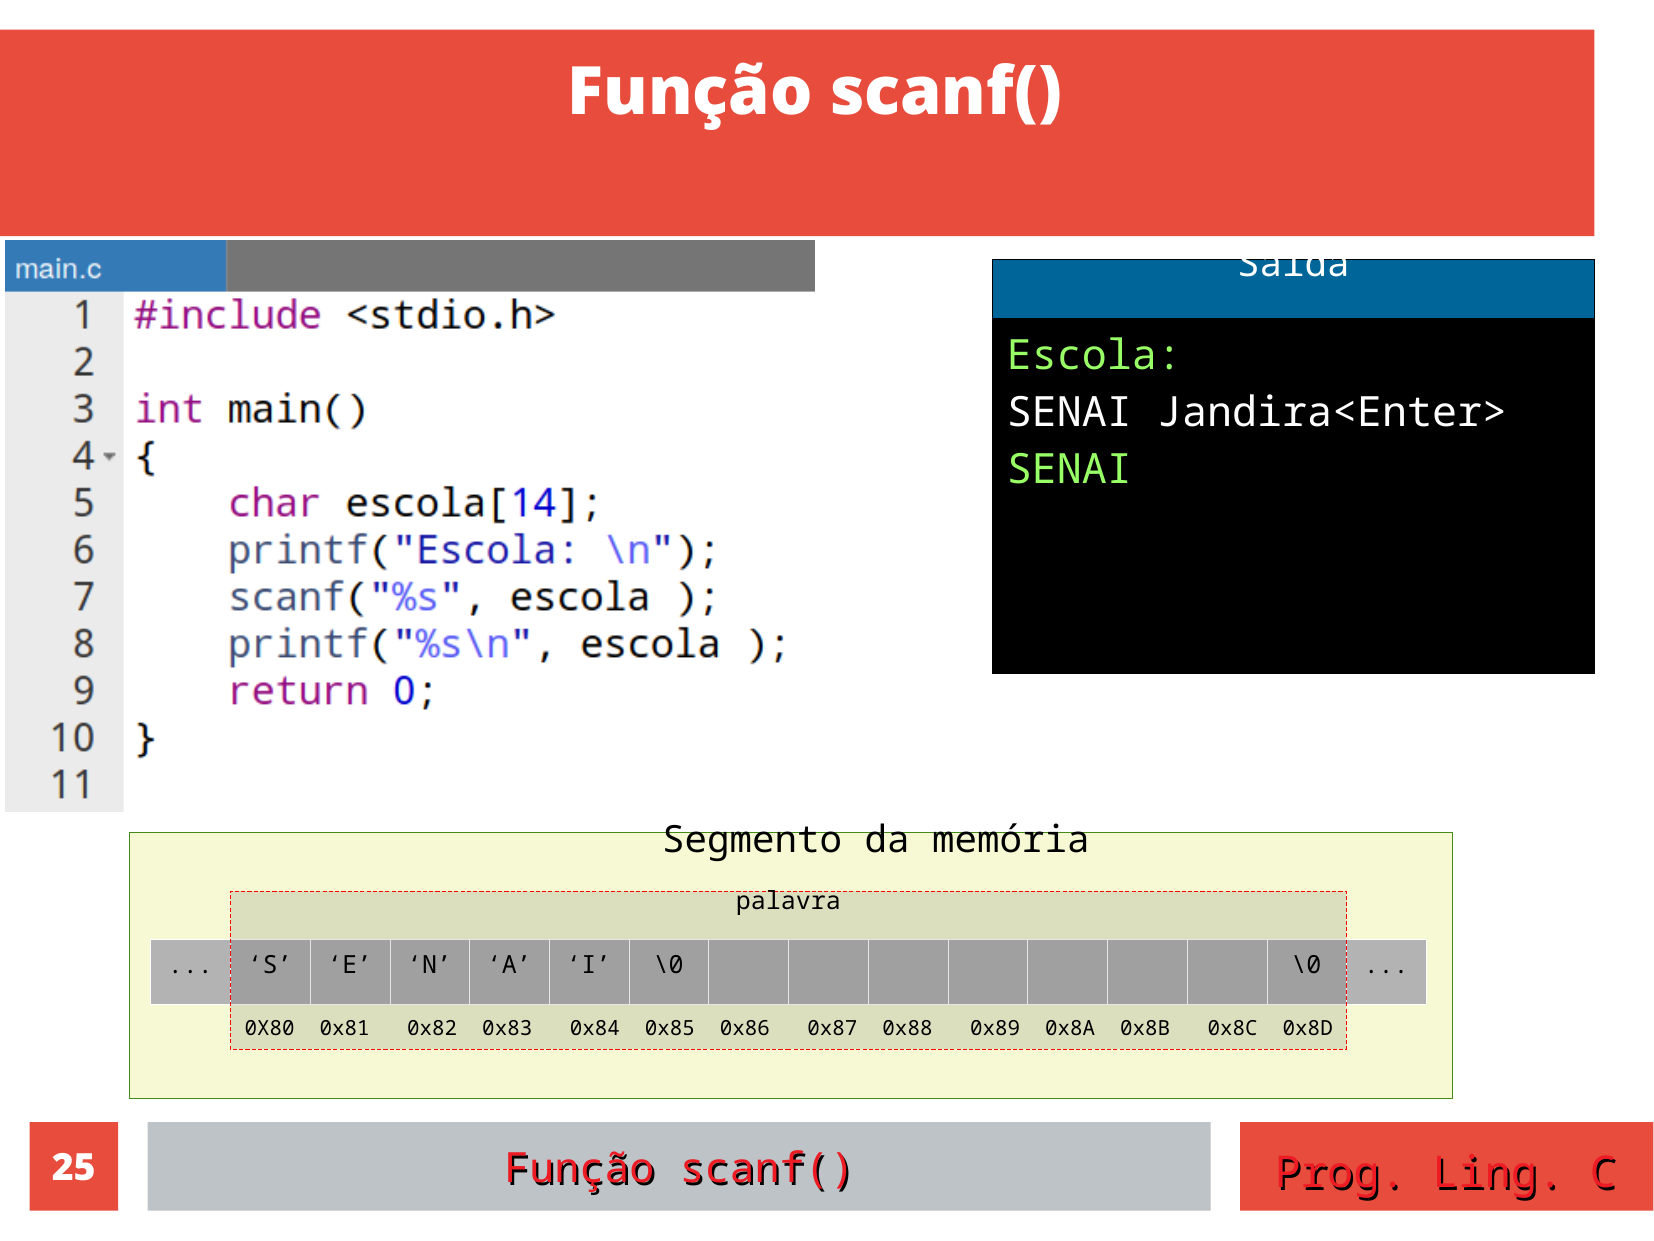

# Função scanf()
Saída
Escola:
SENAI Jandira<Enter>
SENAI
 Segmento da memória
palavra
 0X80 0x81 0x82 0x83 0x84 0x85 0x86 0x87 0x88 0x89 0x8A 0x8B 0x8C 0x8D
| ... | ‘S’ | ‘E’ | ‘N’ | ‘A’ | ‘I’ | \0 | | | | | | | | \0 | ... |
| --- | --- | --- | --- | --- | --- | --- | --- | --- | --- | --- | --- | --- | --- | --- | --- |
25
Função scanf()
 Prog. Ling. C